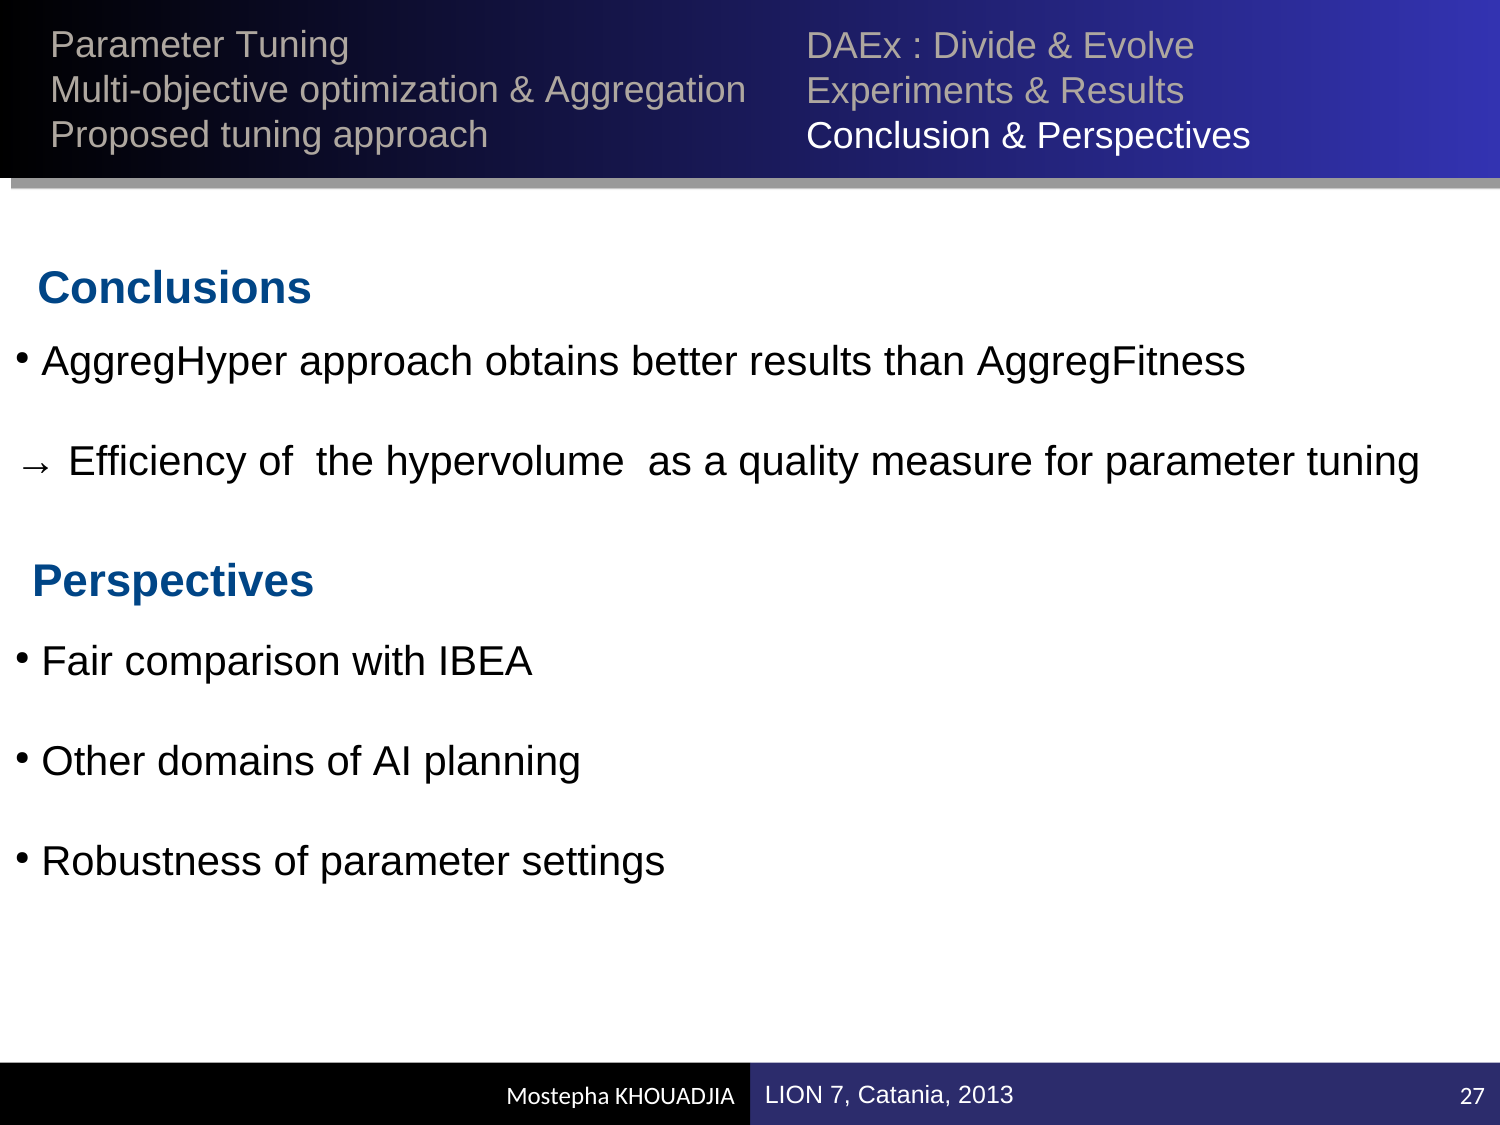

Parameter Tuning
Multi-objective optimization & Aggregation
Proposed tuning approach
DAEx : Divide & Evolve
Experiments & Results
Conclusion & Perspectives
Conclusions
 AggregHyper approach obtains better results than AggregFitness
→ Efficiency of the hypervolume as a quality measure for parameter tuning
 Fair comparison with IBEA
 Other domains of AI planning
 Robustness of parameter settings
Perspectives
27